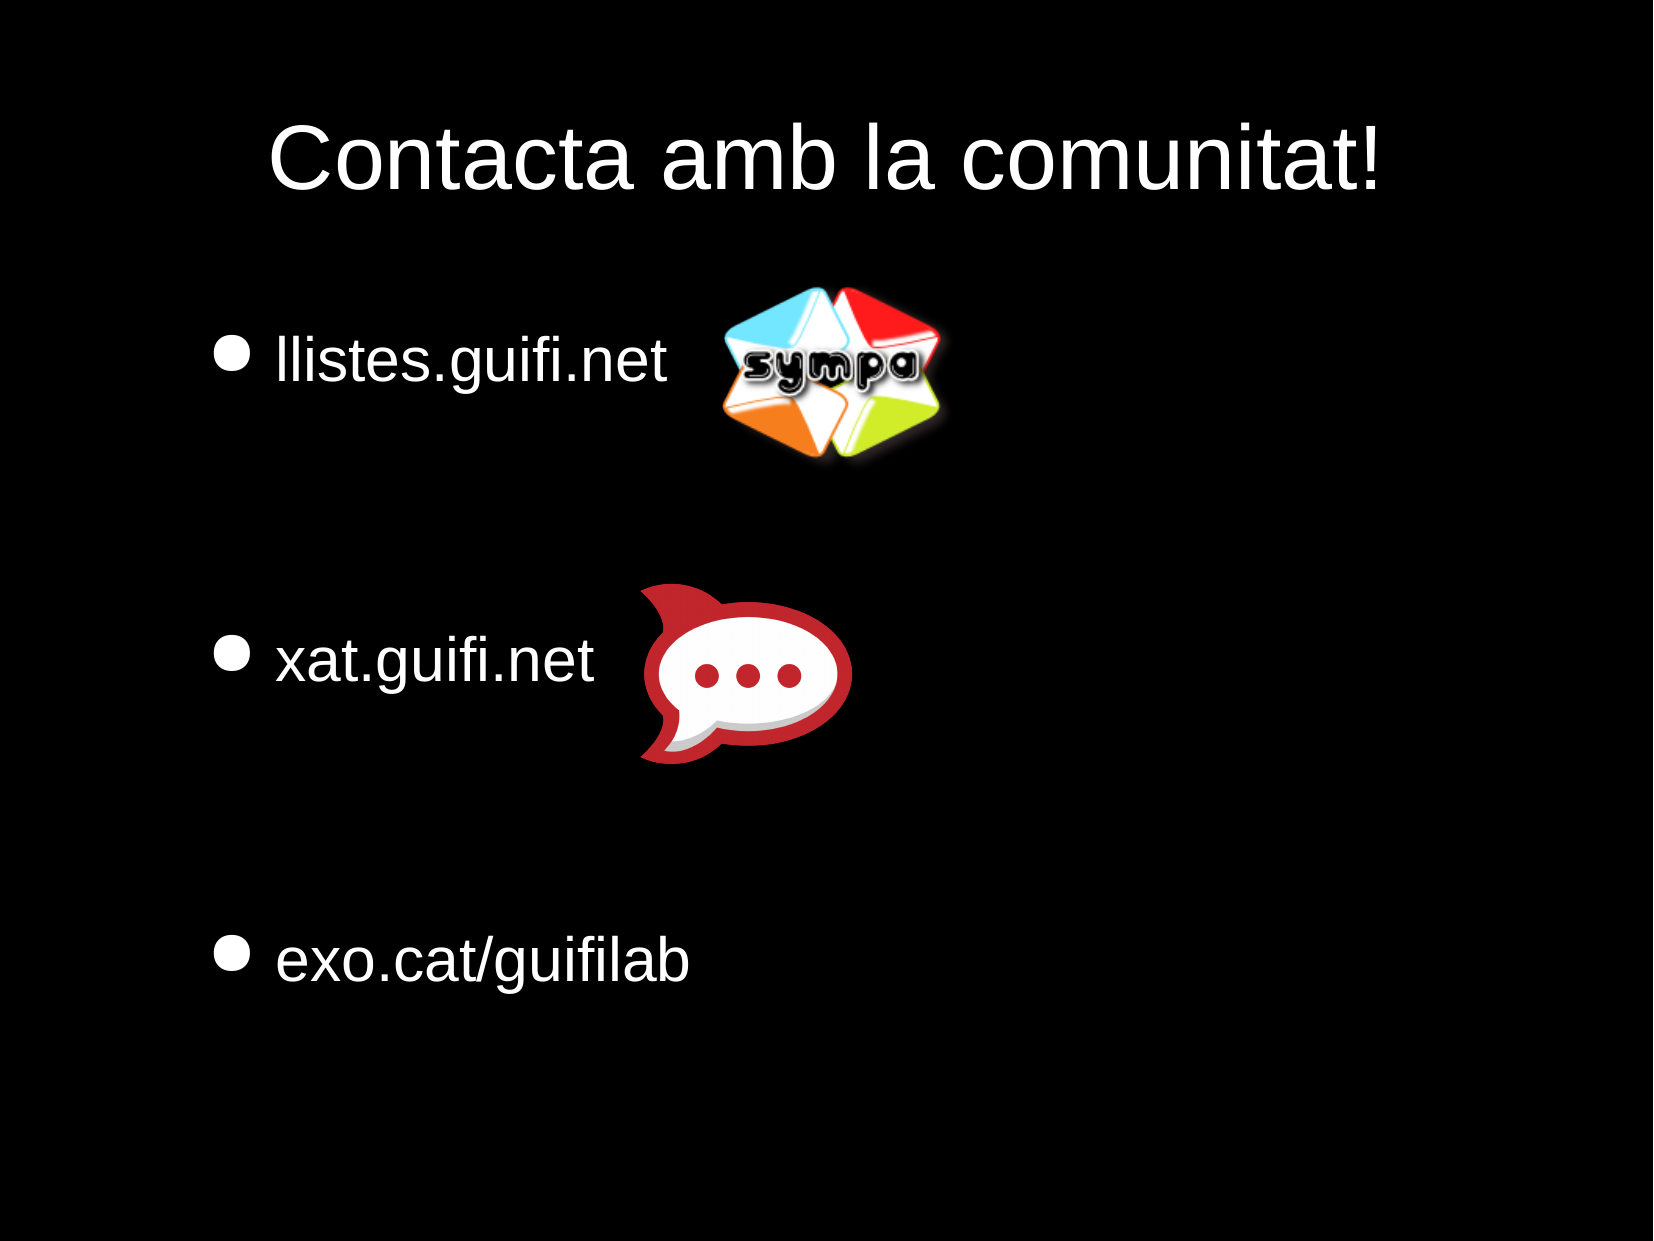

Contacta amb la comunitat!
llistes.guifi.net
xat.guifi.net
exo.cat/guifilab